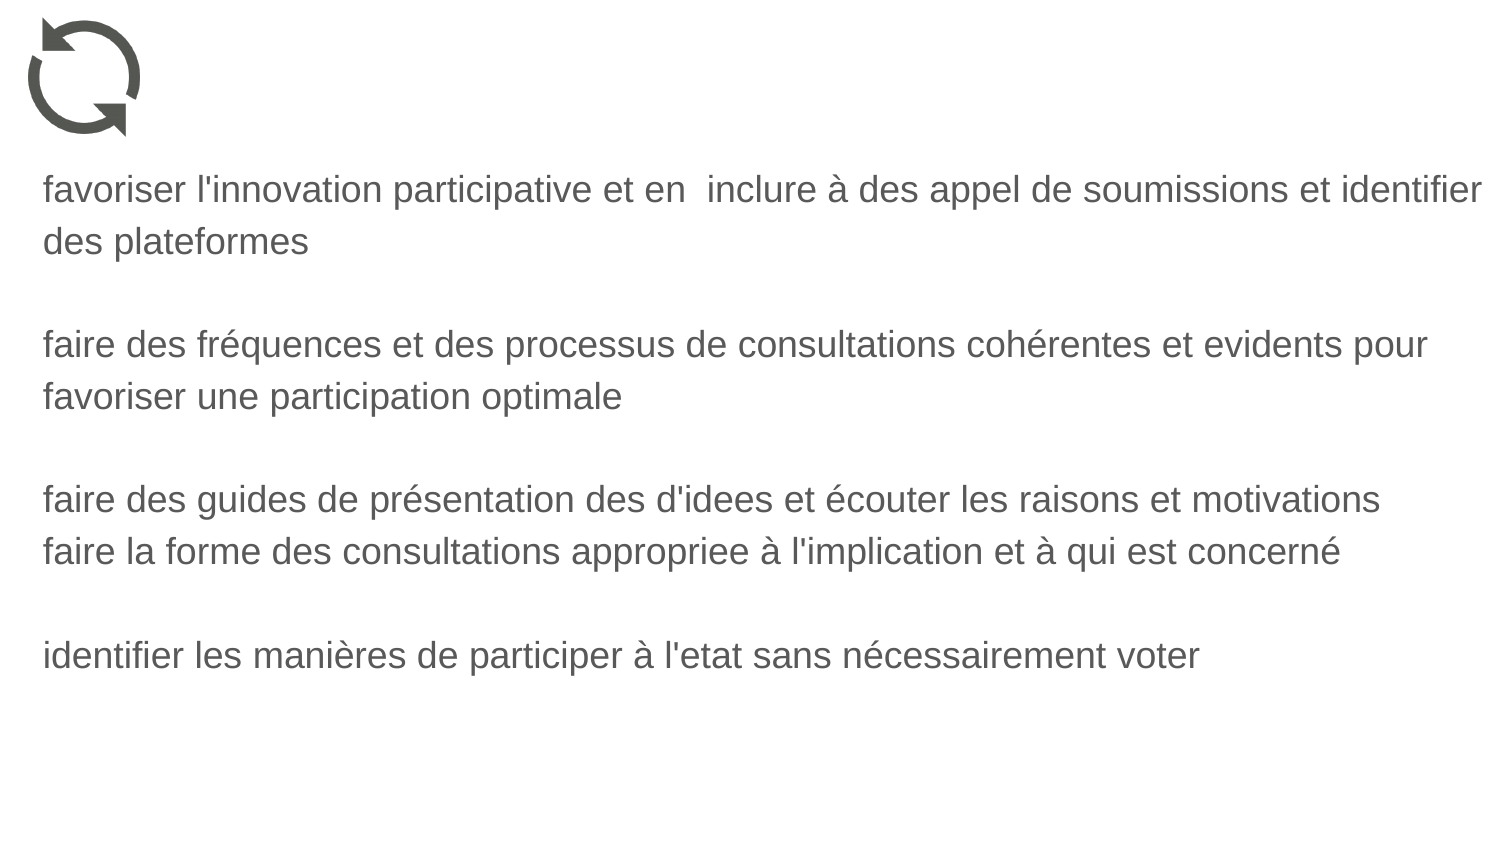

favoriser l'innovation participative et en inclure à des appel de soumissions et identifier des plateformes
faire des fréquences et des processus de consultations cohérentes et evidents pour favoriser une participation optimale
faire des guides de présentation des d'idees et écouter les raisons et motivations
faire la forme des consultations appropriee à l'implication et à qui est concerné
identifier les manières de participer à l'etat sans nécessairement voter
#